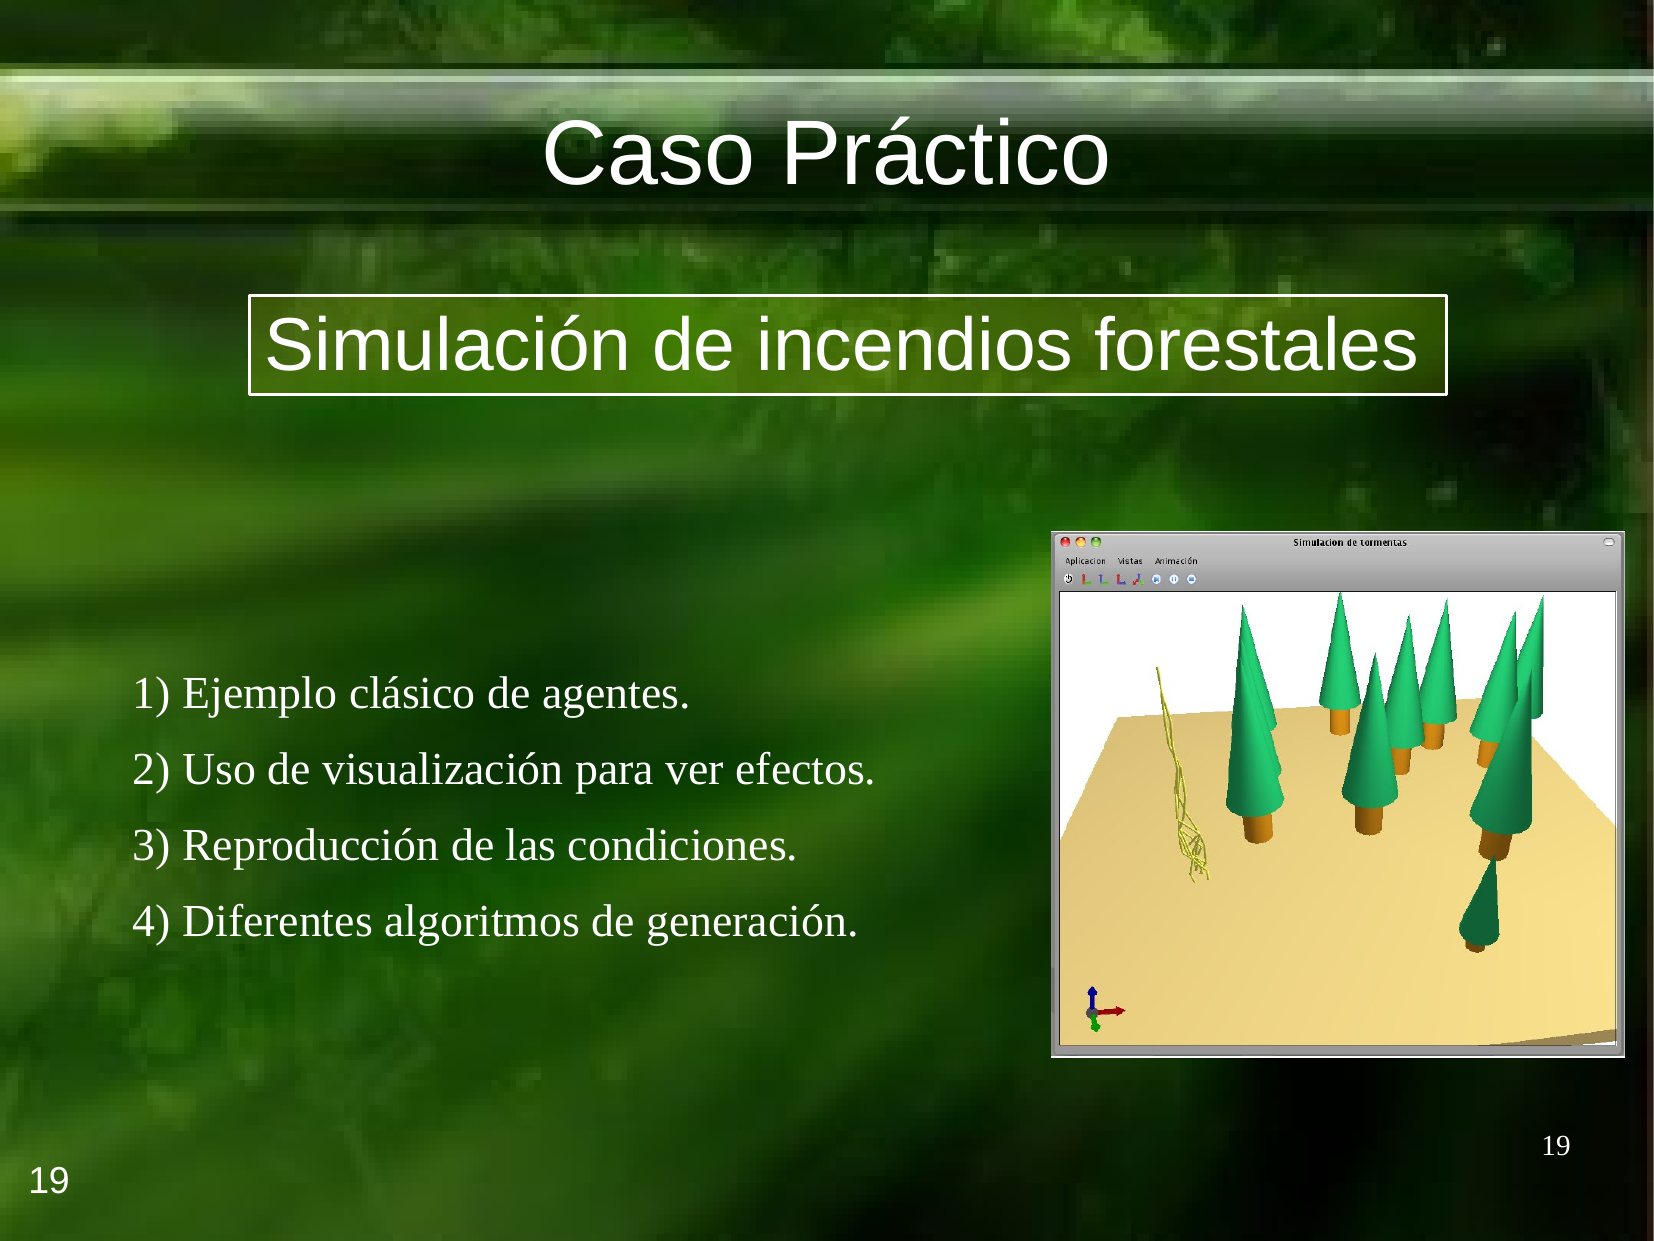

# Caso Práctico
Simulación de incendios forestales
 Ejemplo clásico de agentes.
 Uso de visualización para ver efectos.
 Reproducción de las condiciones.
 Diferentes algoritmos de generación.
19